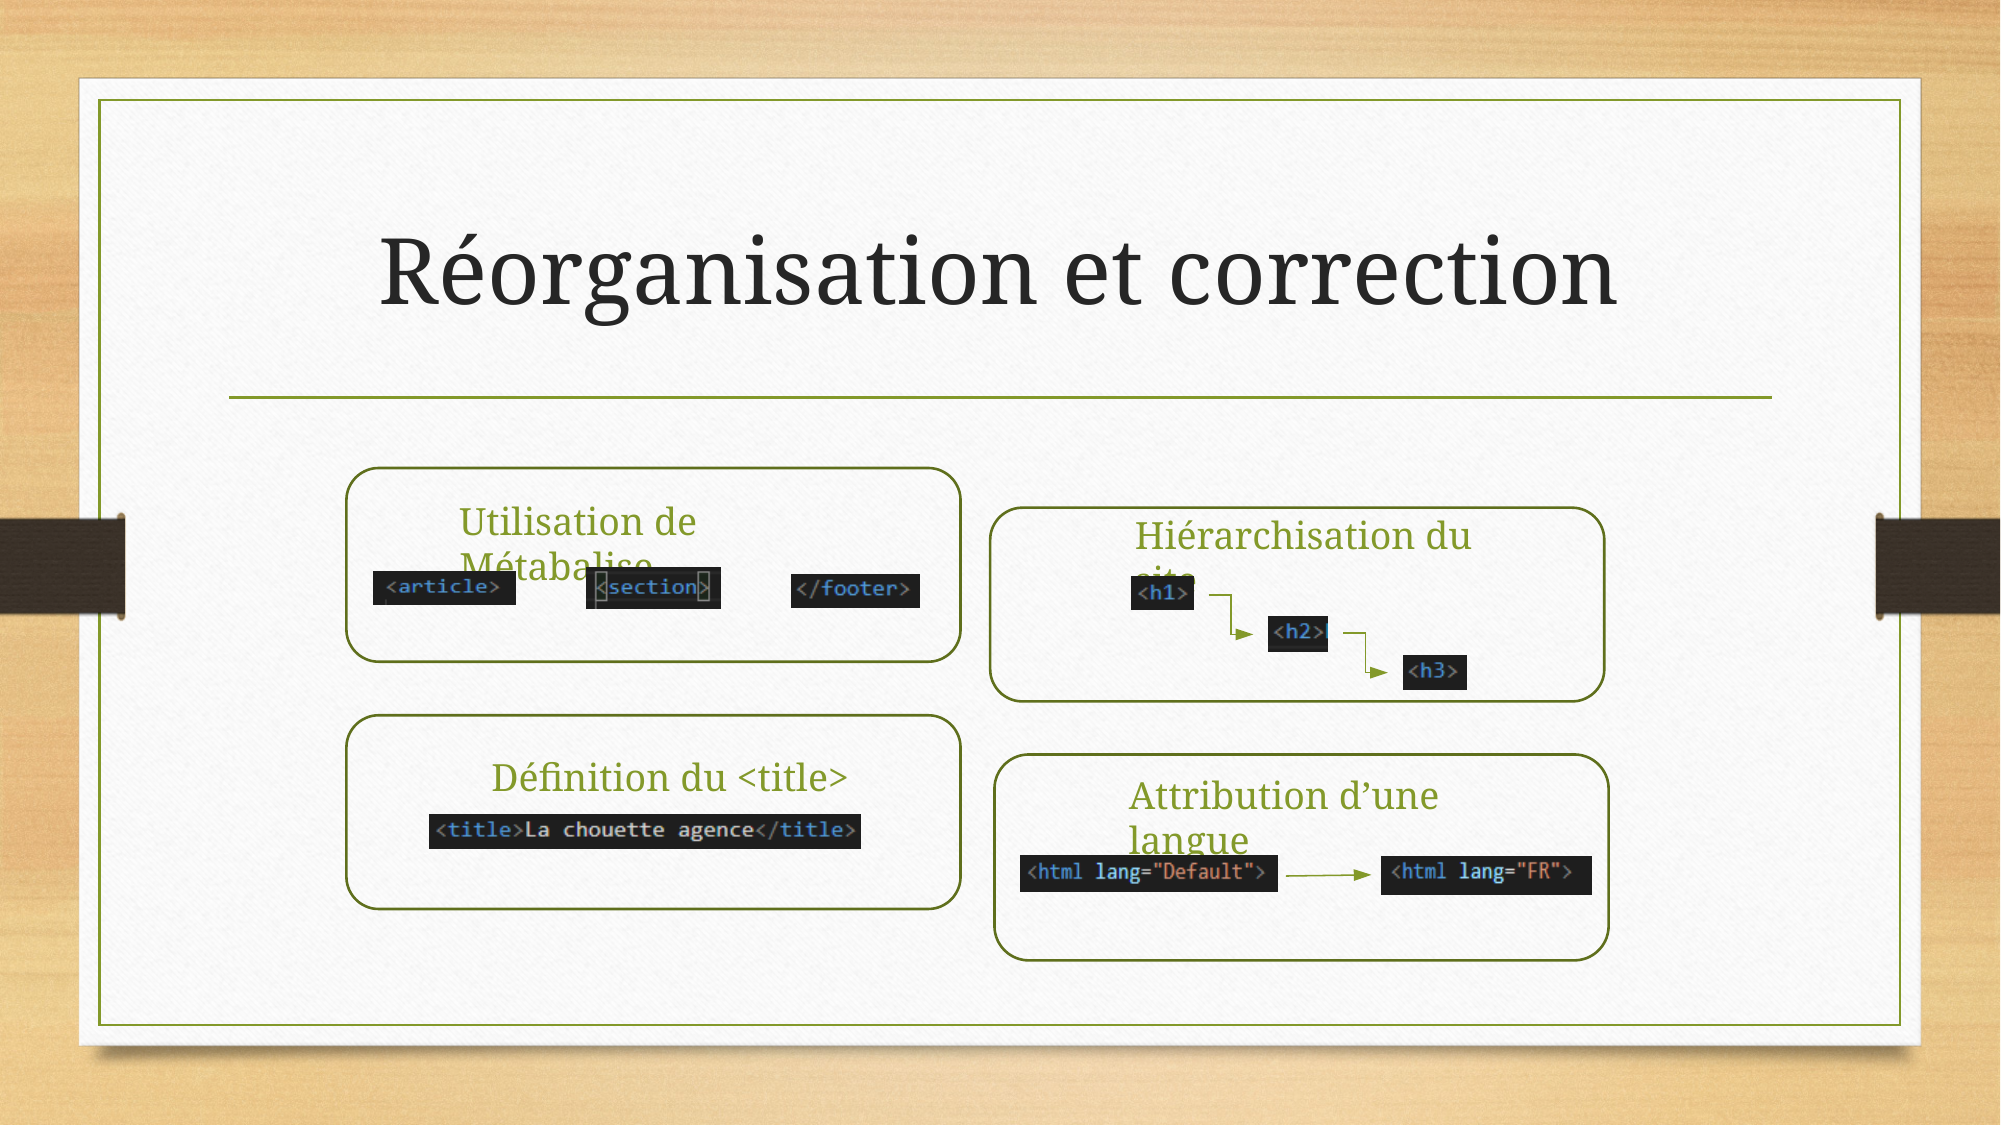

# Réorganisation et correction
Utilisation de Métabalise
Hiérarchisation du site
Définition du <title>
Attribution d’une langue